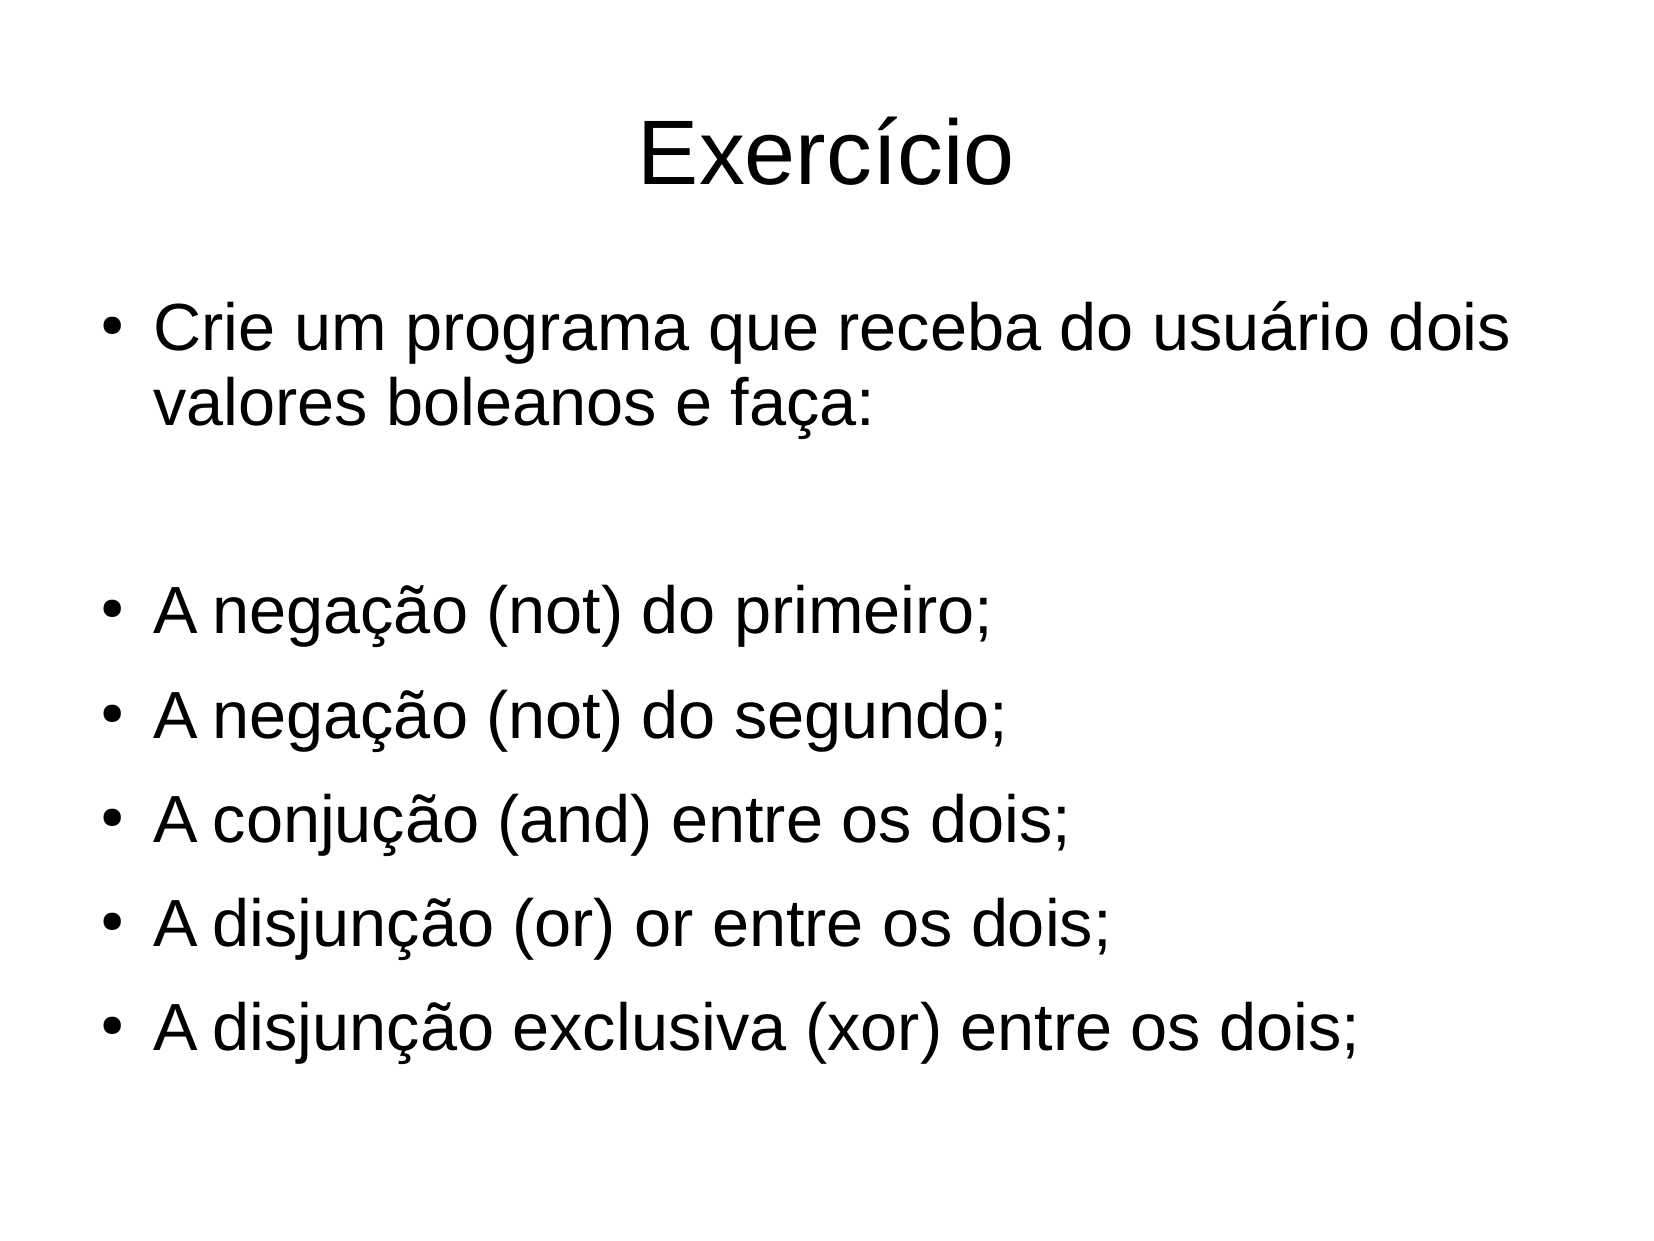

# Exercício
Crie um programa que receba do usuário dois valores boleanos e faça:
A negação (not) do primeiro;
A negação (not) do segundo;
A conjução (and) entre os dois;
A disjunção (or) or entre os dois;
A disjunção exclusiva (xor) entre os dois;